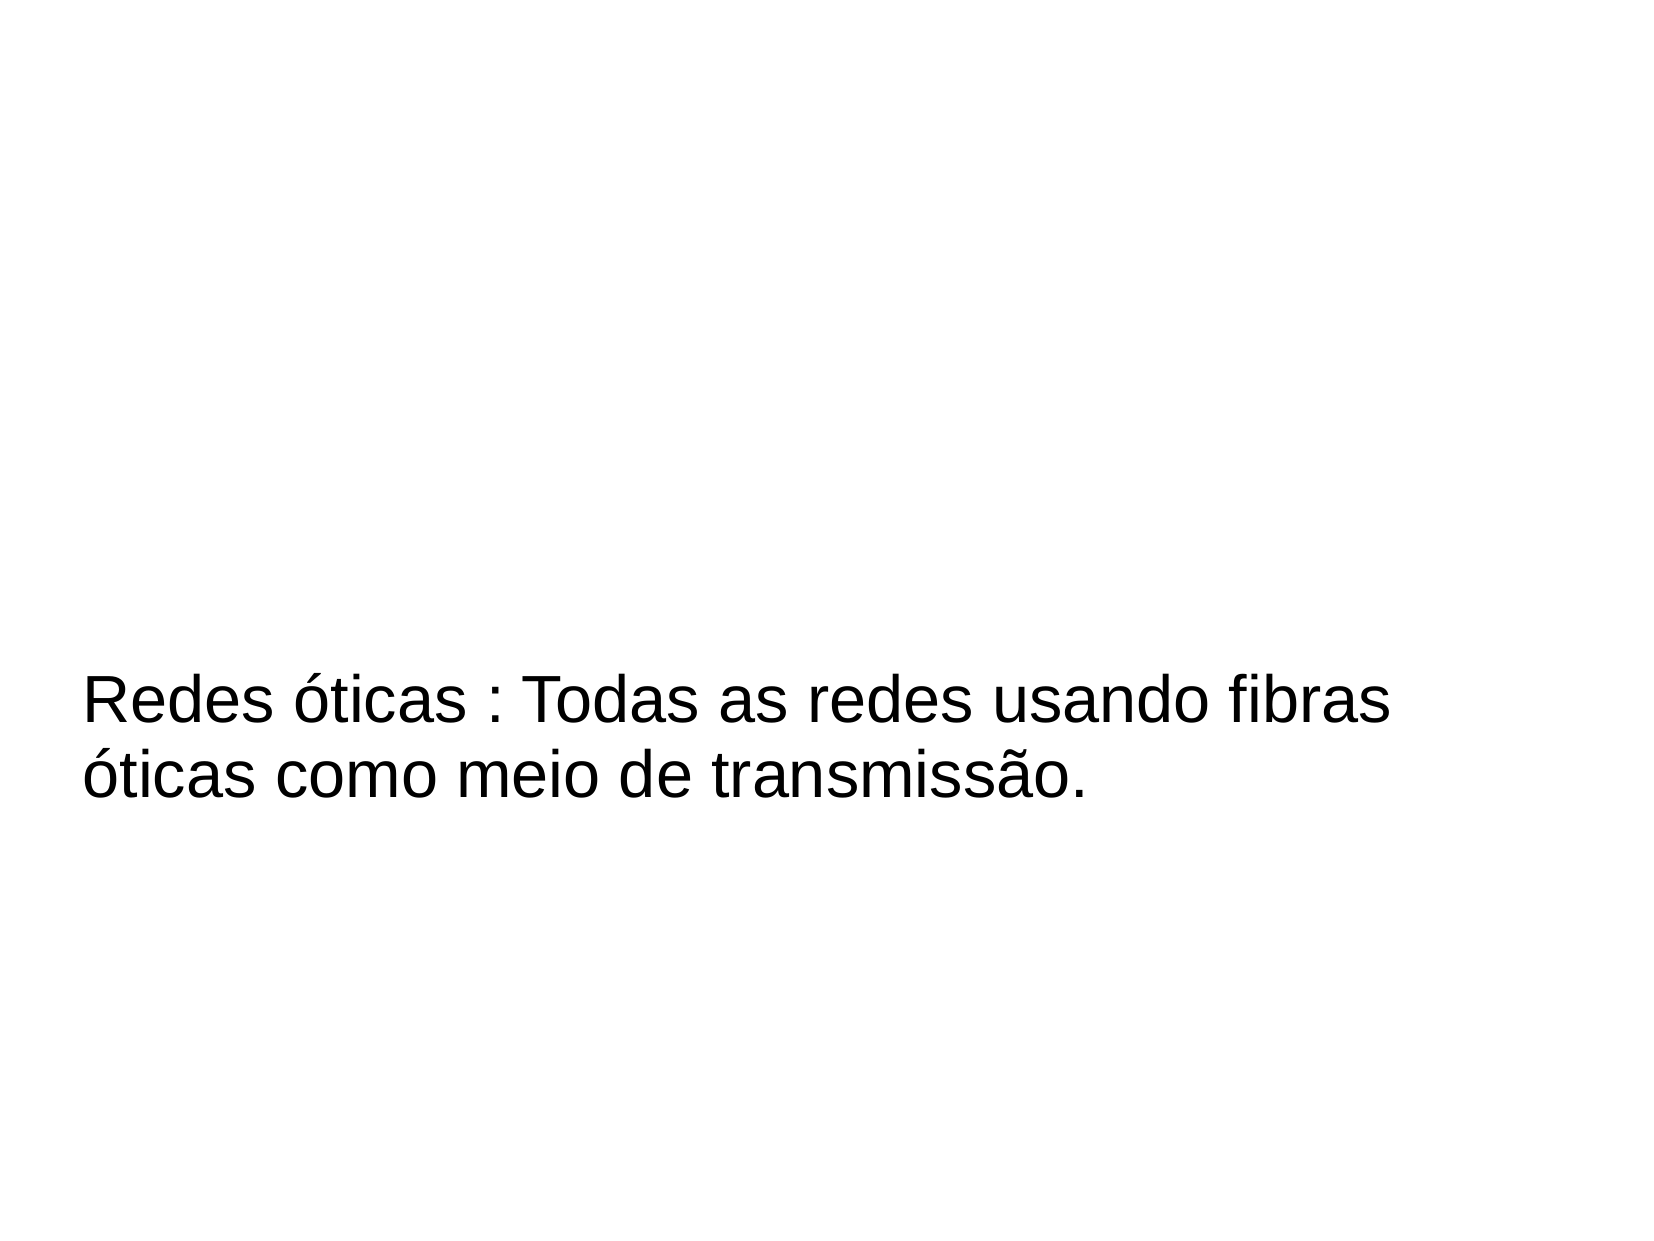

#
Redes óticas : Todas as redes usando fibras óticas como meio de transmissão.